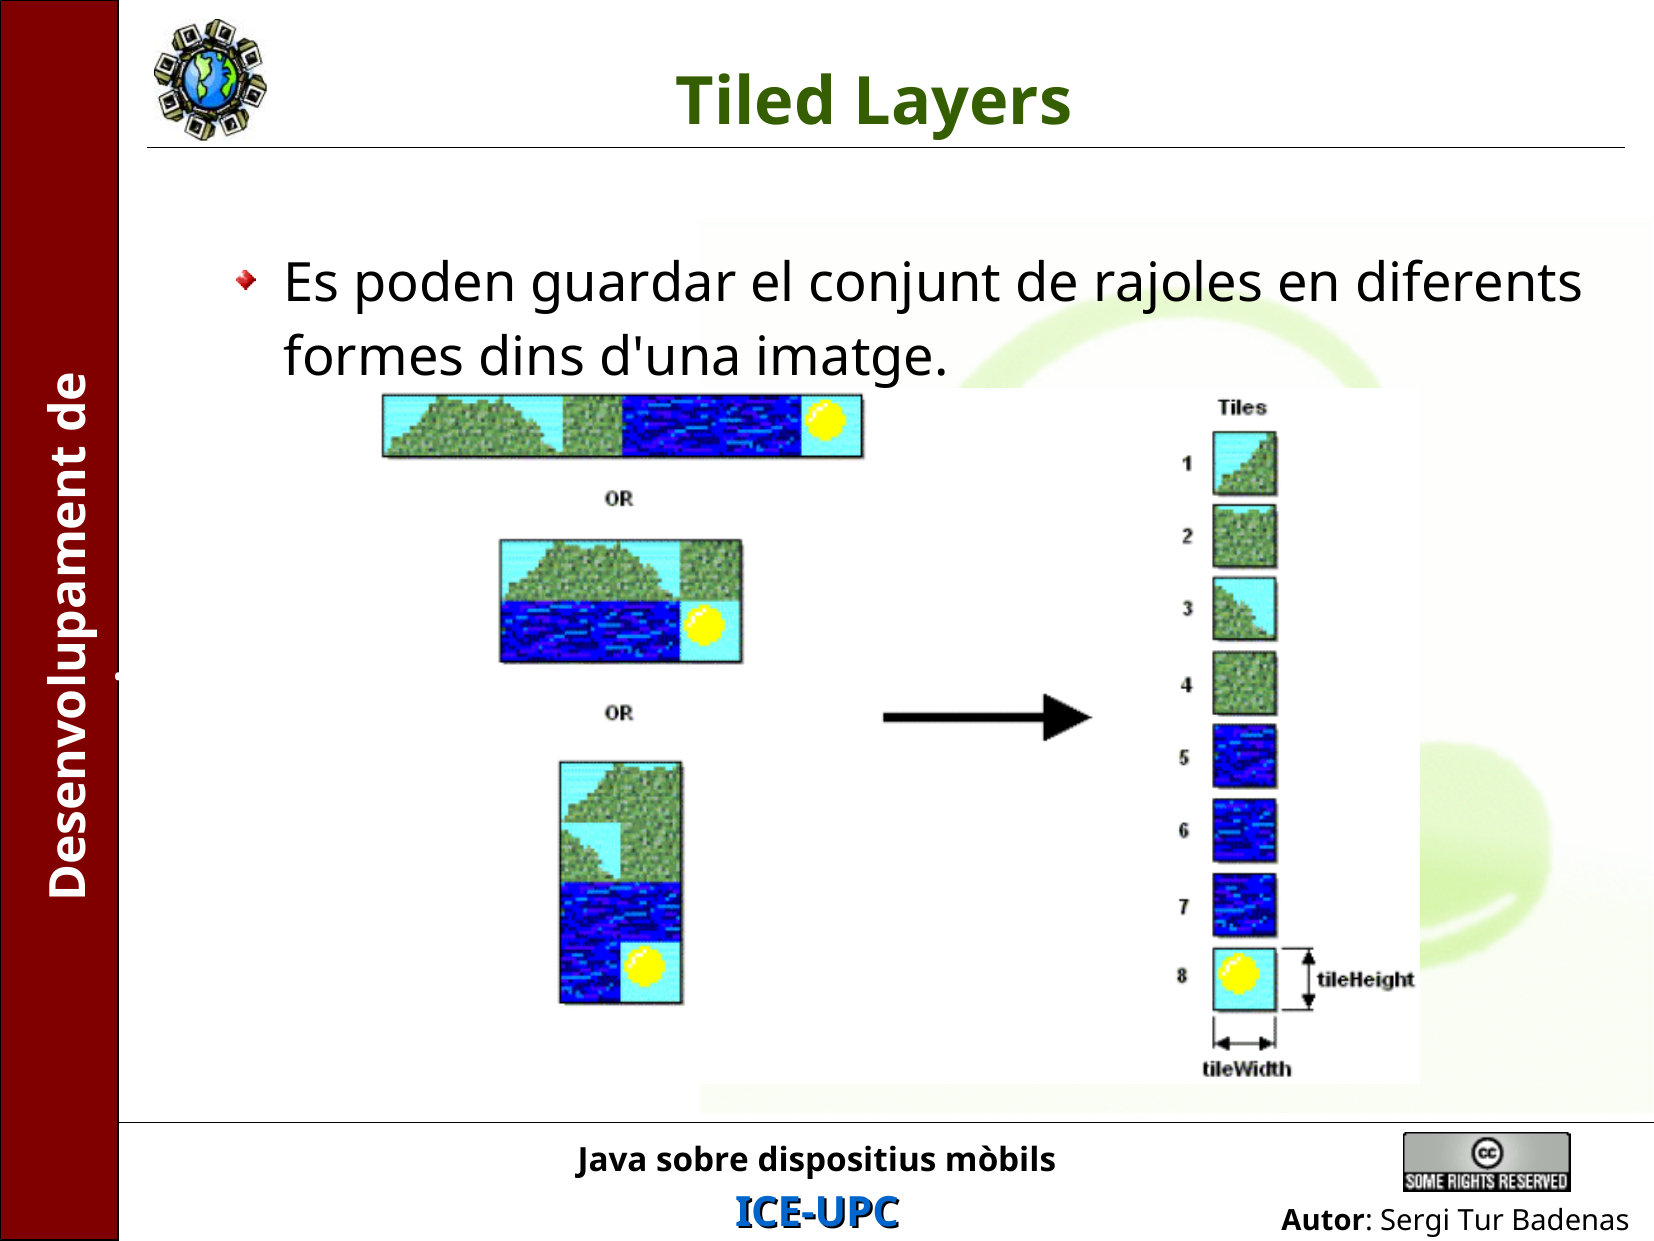

# Tiled Layers
Es poden guardar el conjunt de rajoles en diferents formes dins d'una imatge.